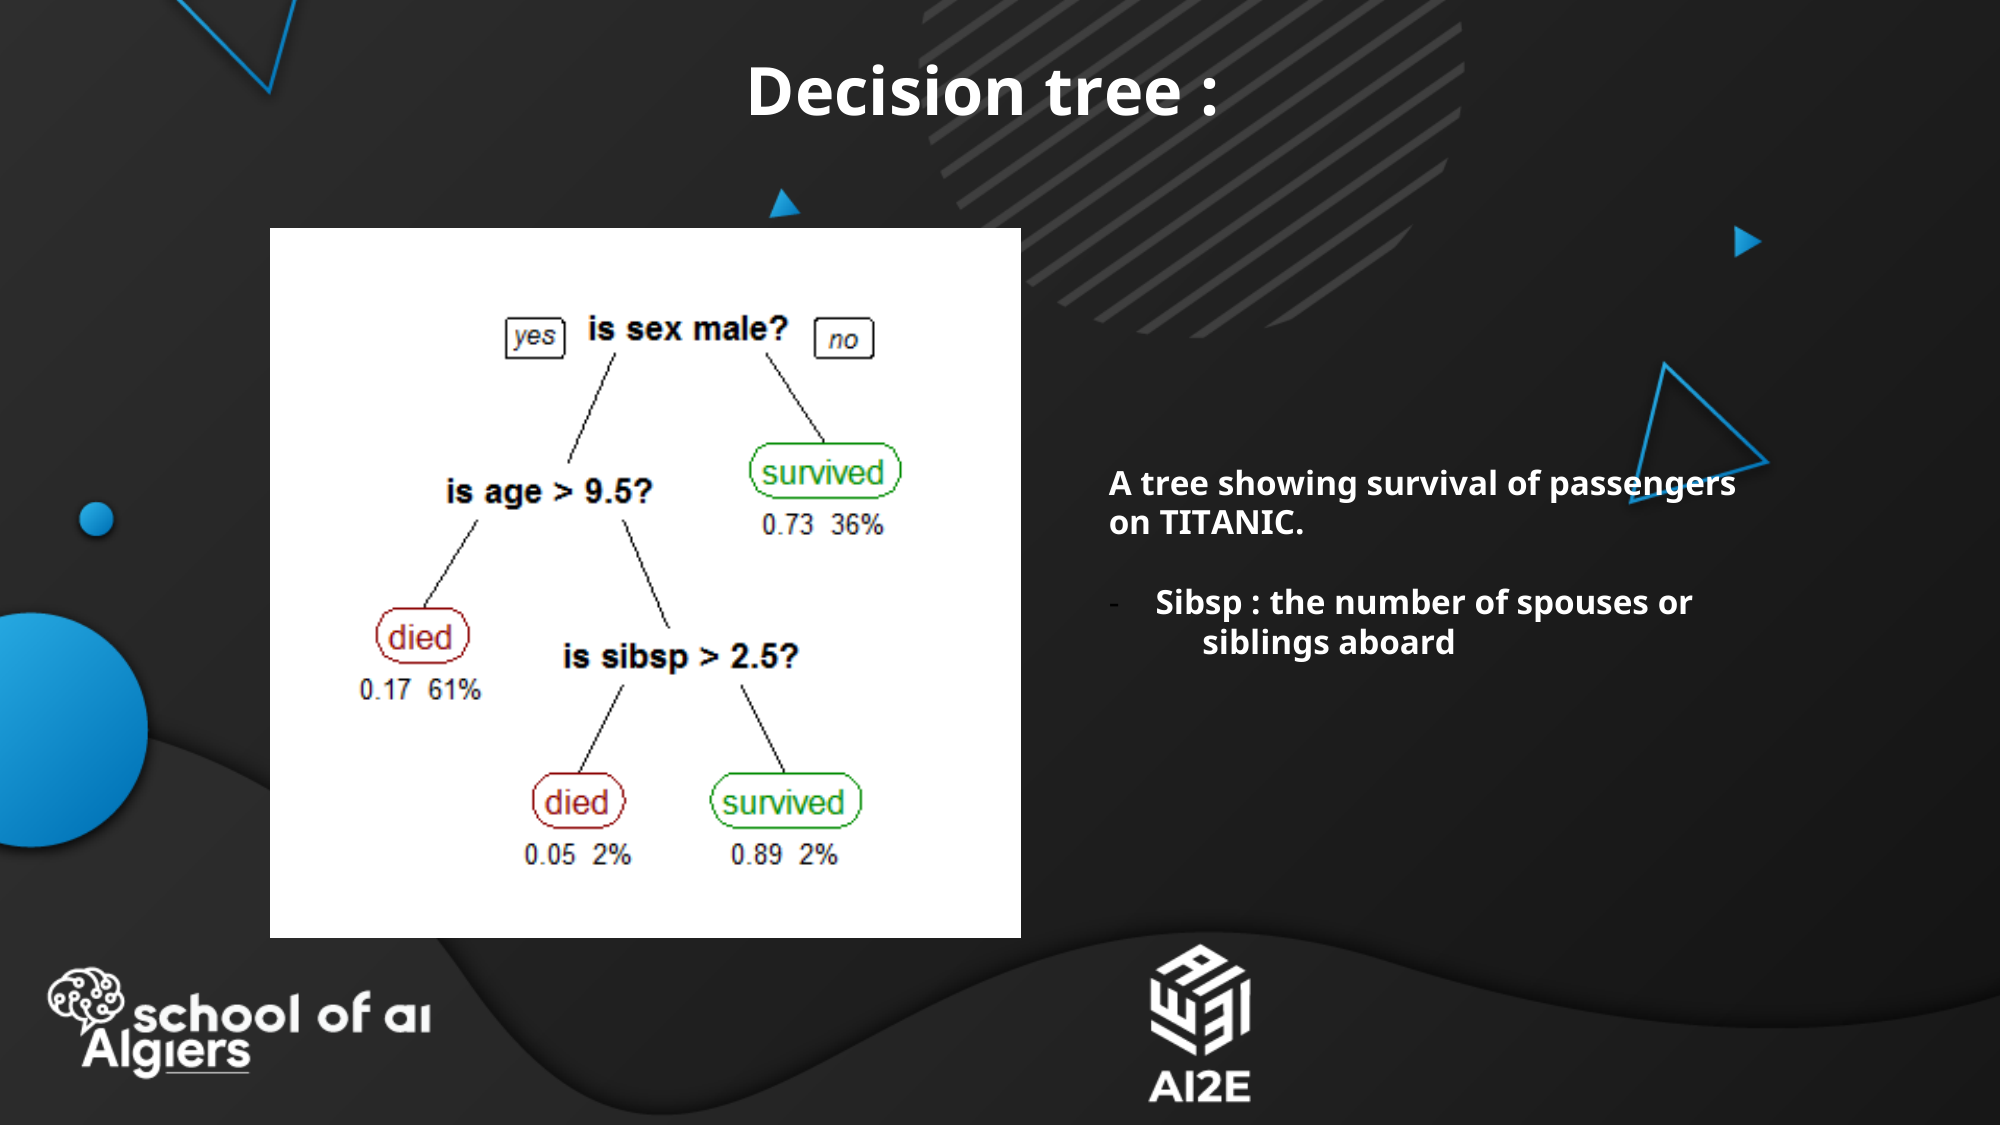

# Decision tree :
A tree showing survival of passengers on TITANIC.
Sibsp : the number of spouses or siblings aboard